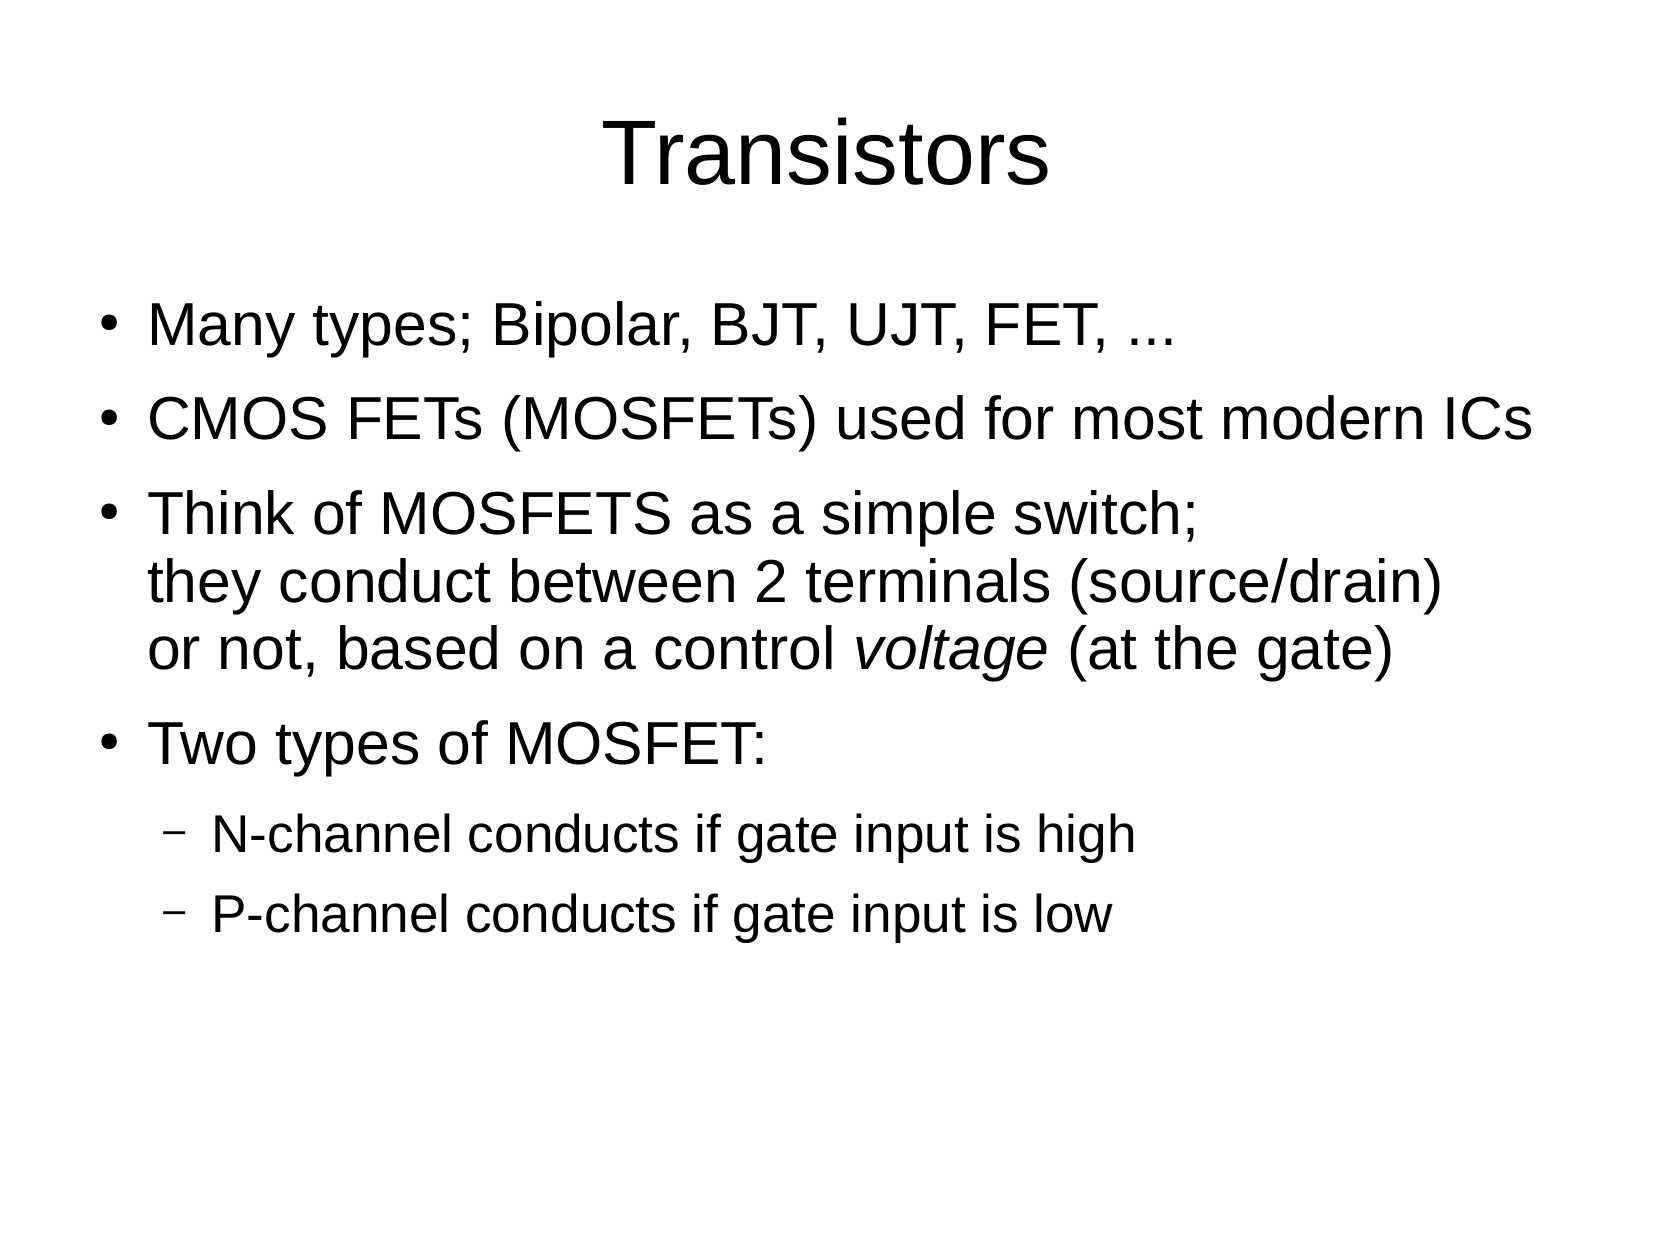

# Transistors
Many types; Bipolar, BJT, UJT, FET, ...
CMOS FETs (MOSFETs) used for most modern ICs
Think of MOSFETS as a simple switch;
they conduct between 2 terminals (source/drain)
or not, based on a control voltage (at the gate)
Two types of MOSFET:
N-channel conducts if gate input is high
P-channel conducts if gate input is low